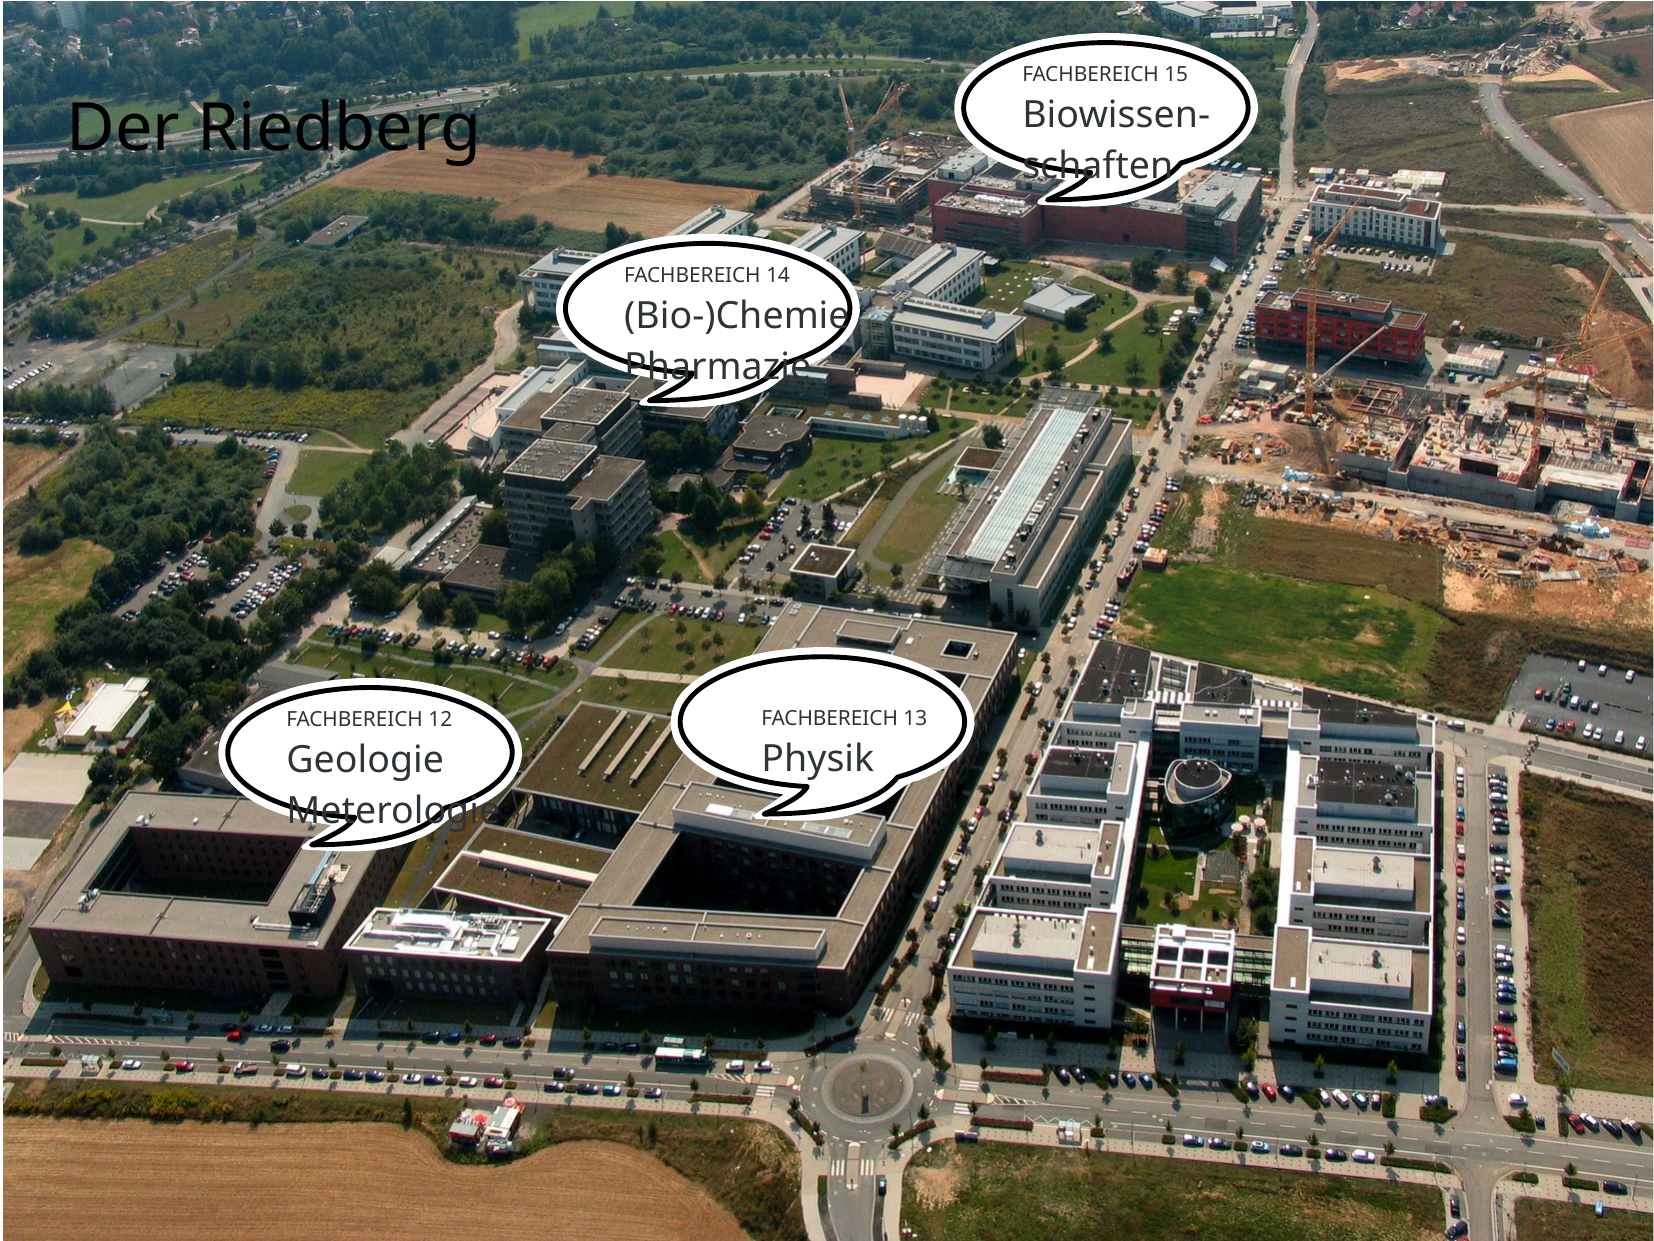

FACHBEREICH 15
Biowissen-
schaften
Der Riedberg
FACHBEREICH 14
(Bio-)Chemie
Pharmazie
FACHBEREICH 13
Physik
FACHBEREICH 12
Geologie
Meterologie